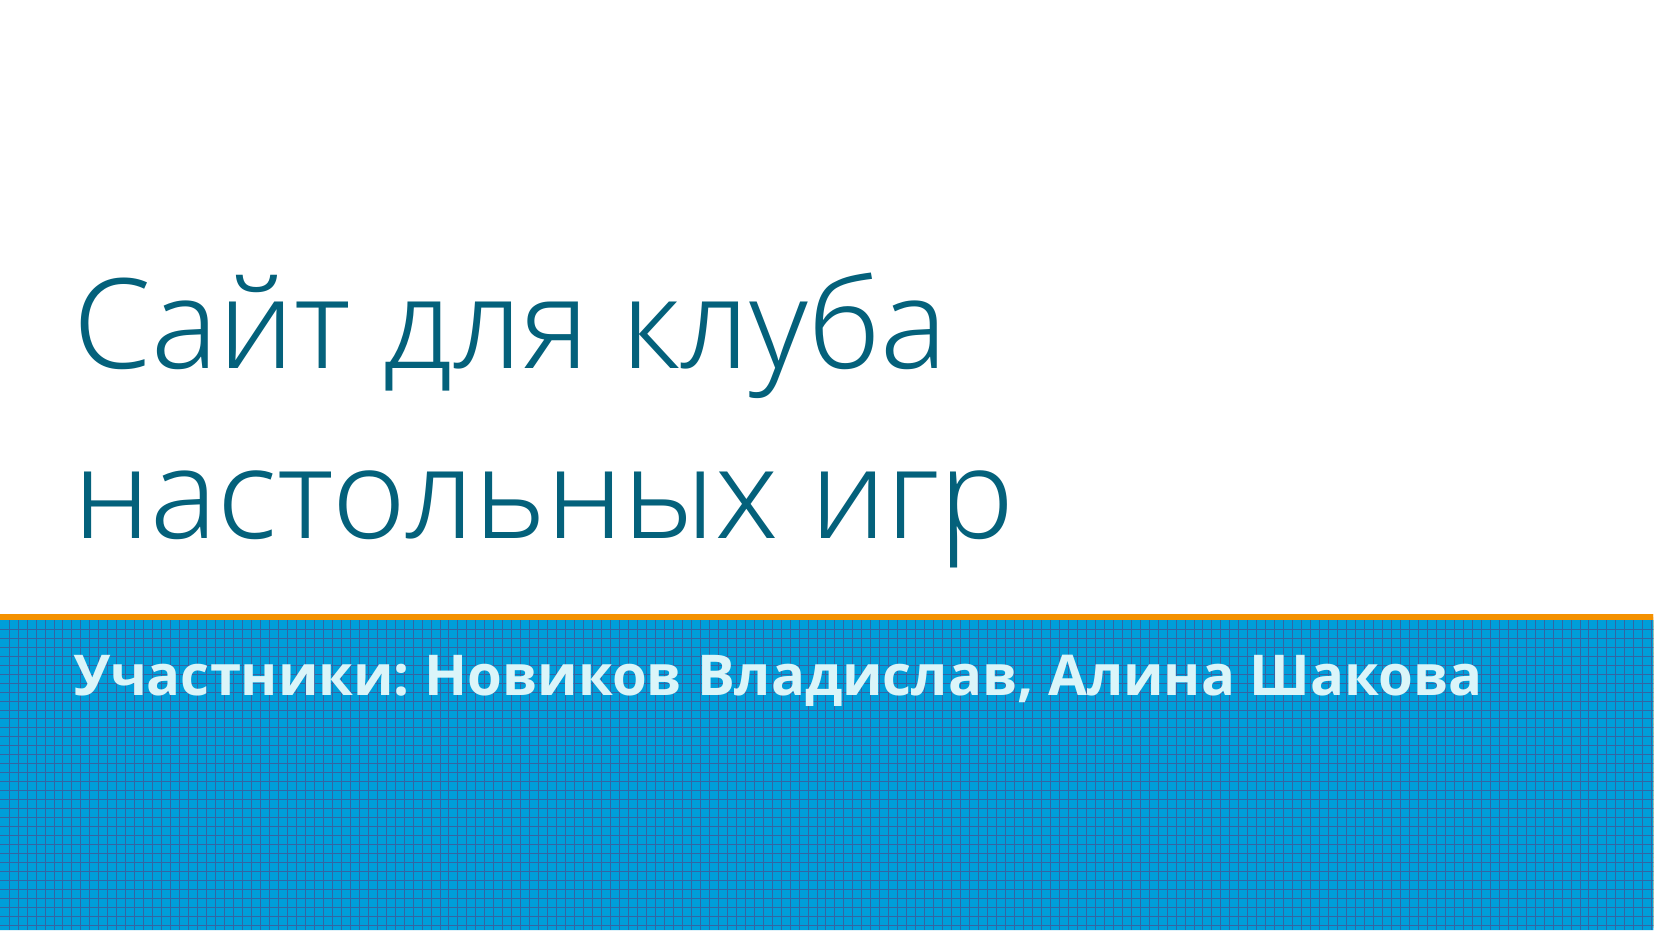

# Сайт для клуба настольных игр
Участники: Новиков Владислав, Алина Шакова